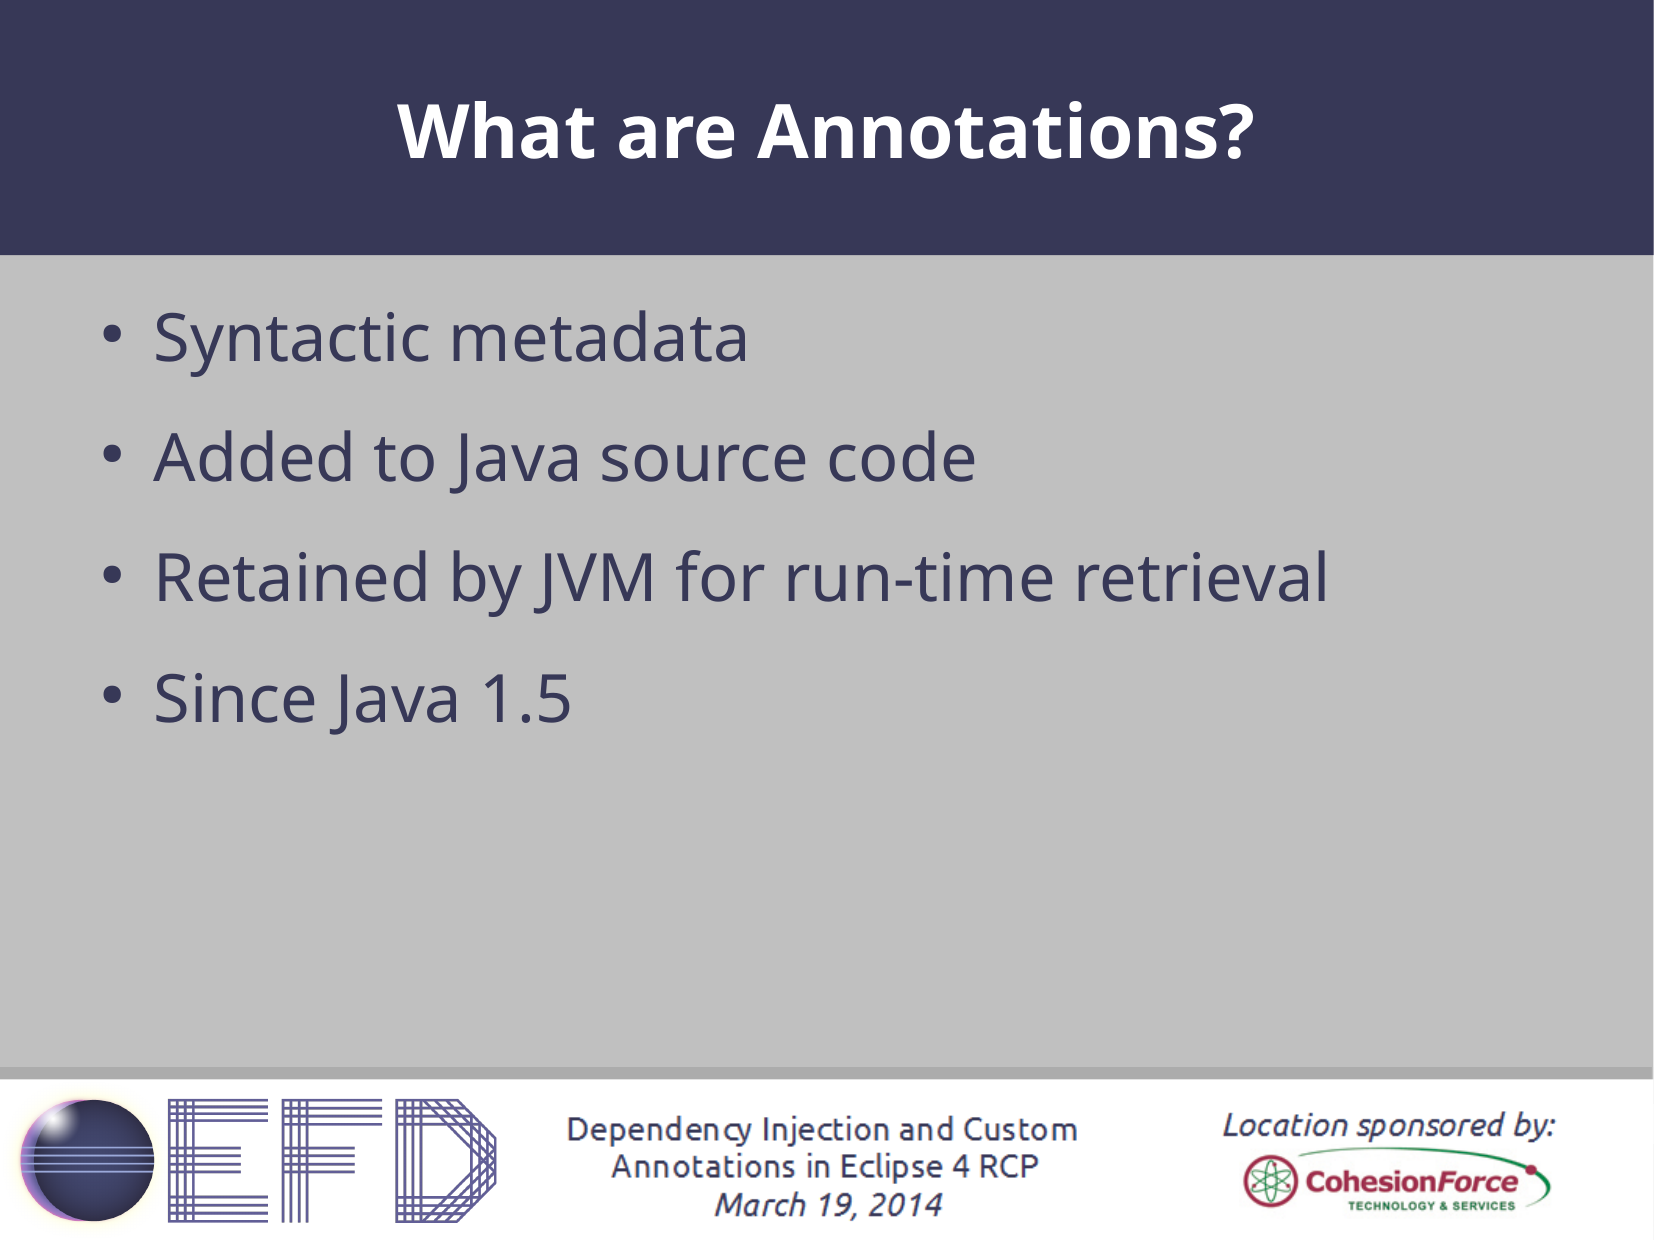

# What are Annotations?
Syntactic metadata
Added to Java source code
Retained by JVM for run-time retrieval
Since Java 1.5